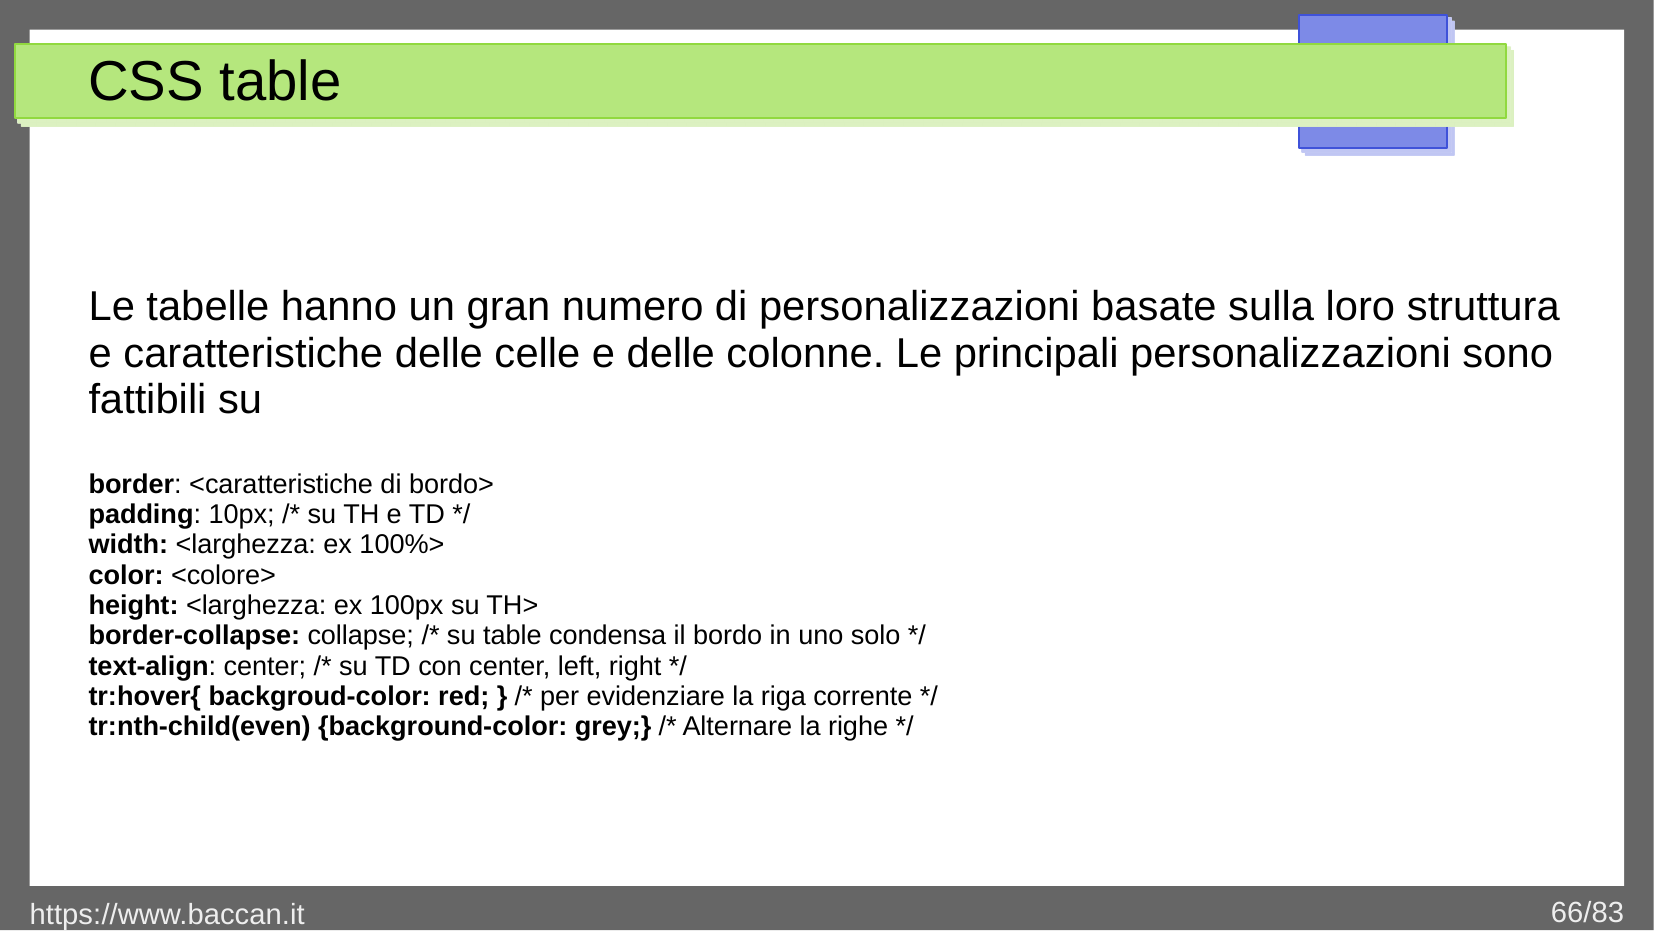

# CSS table
Le tabelle hanno un gran numero di personalizzazioni basate sulla loro struttura e caratteristiche delle celle e delle colonne. Le principali personalizzazioni sono fattibili su
border: <caratteristiche di bordo>
padding: 10px; /* su TH e TD */
width: <larghezza: ex 100%>
color: <colore>
height: <larghezza: ex 100px su TH>
border-collapse: collapse; /* su table condensa il bordo in uno solo */
text-align: center; /* su TD con center, left, right */
tr:hover{ backgroud-color: red; } /* per evidenziare la riga corrente */
tr:nth-child(even) {background-color: grey;} /* Alternare la righe */
66
https://www.baccan.it